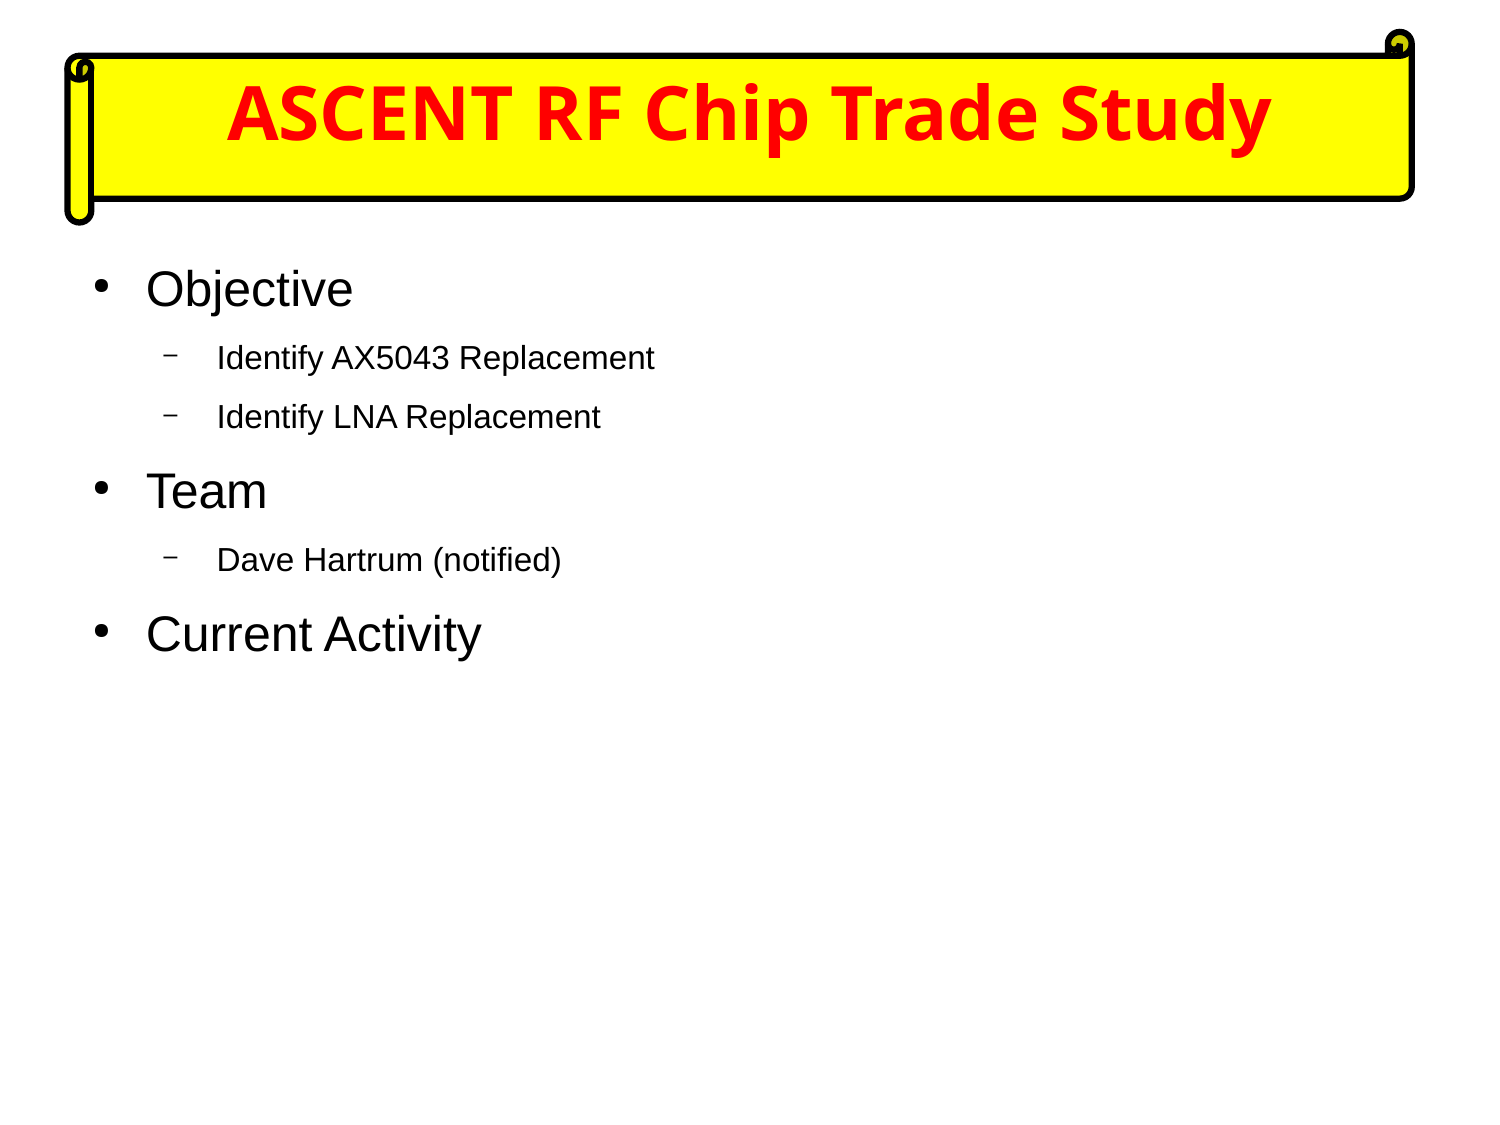

ASCENT RF Chip Trade Study
# Objective
Identify AX5043 Replacement
Identify LNA Replacement
Team
Dave Hartrum (notified)
Current Activity